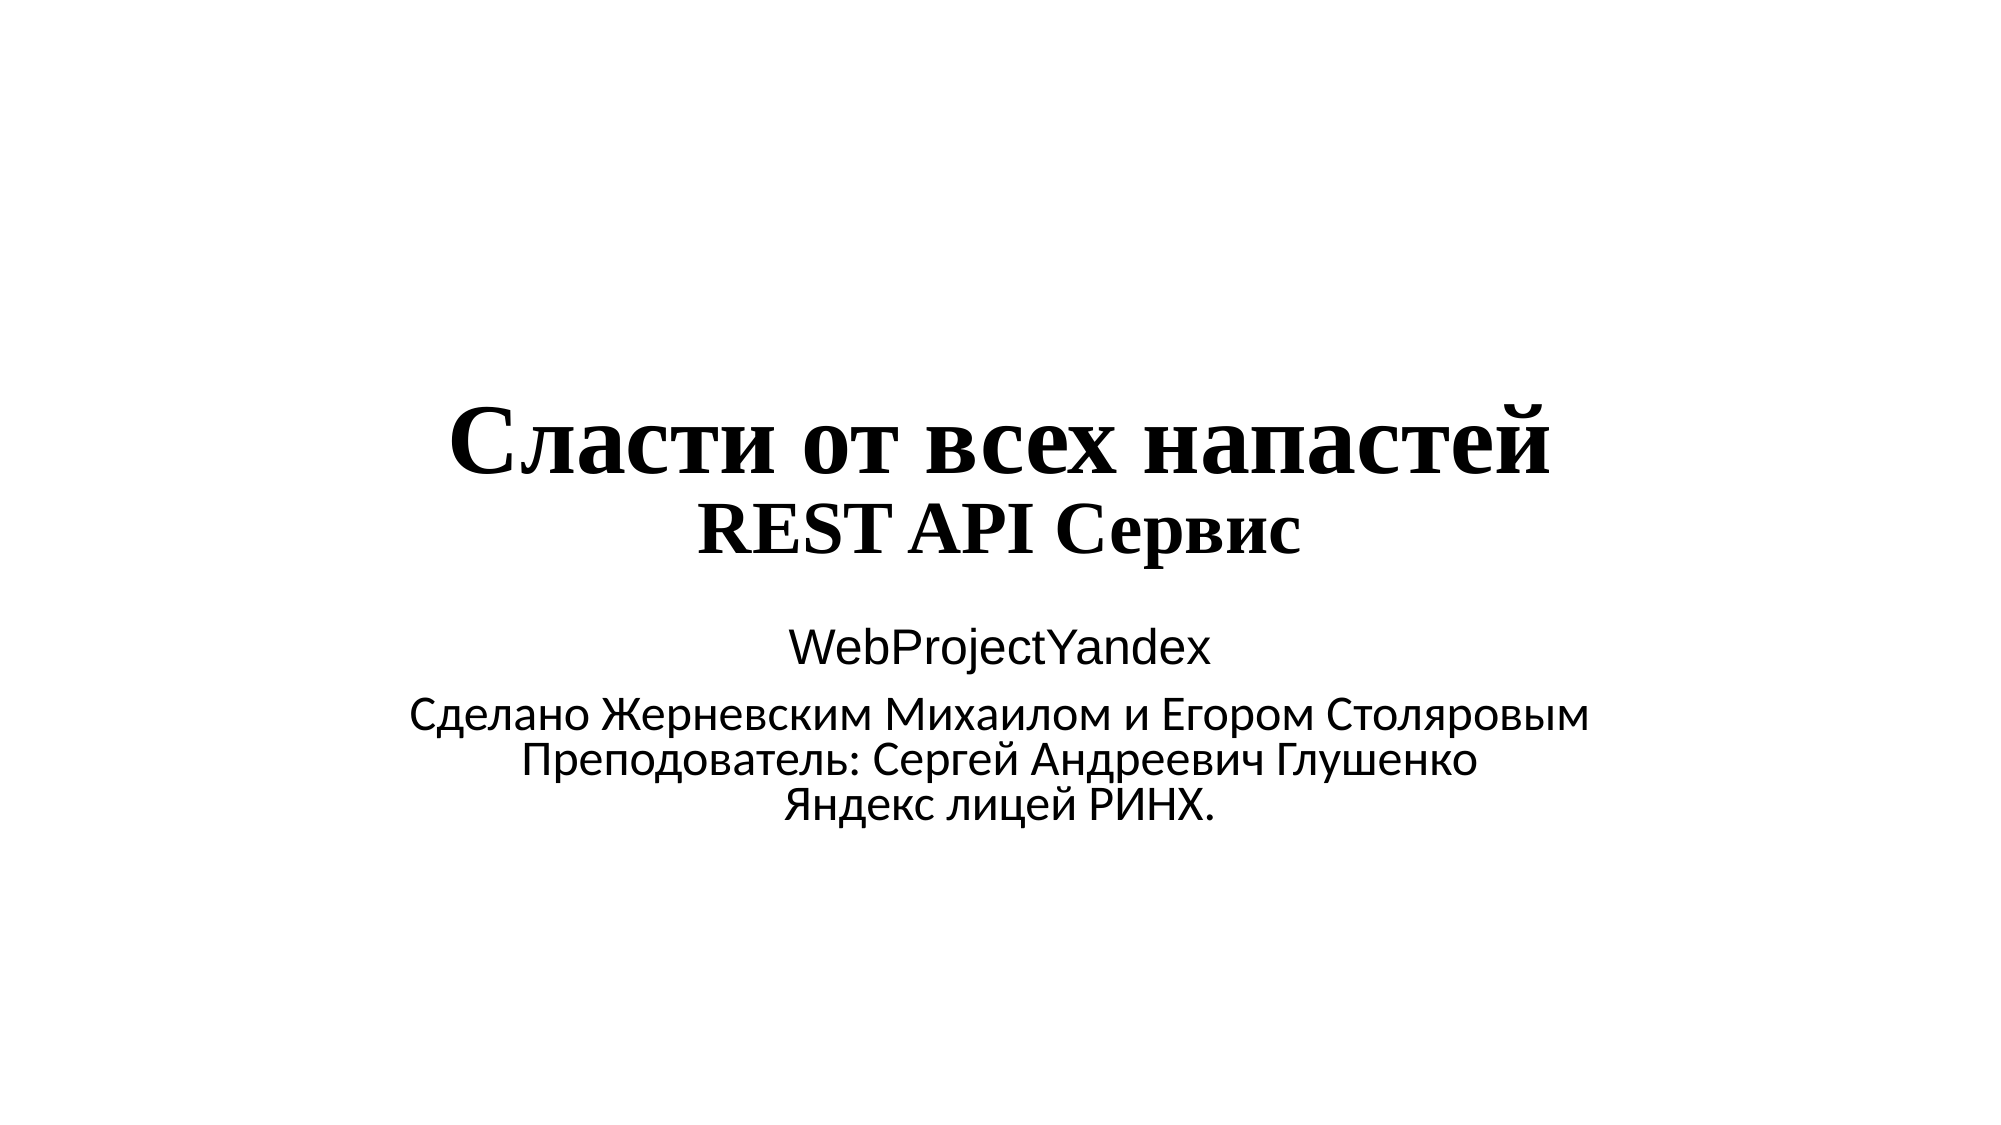

# Сласти от всех напастей REST API Сервис
WebProjectYandex
Сделано Жерневским Михаилом и Егором Столяровым
Преподователь: Сергей Андреевич Глушенко
Яндекс лицей РИНХ.